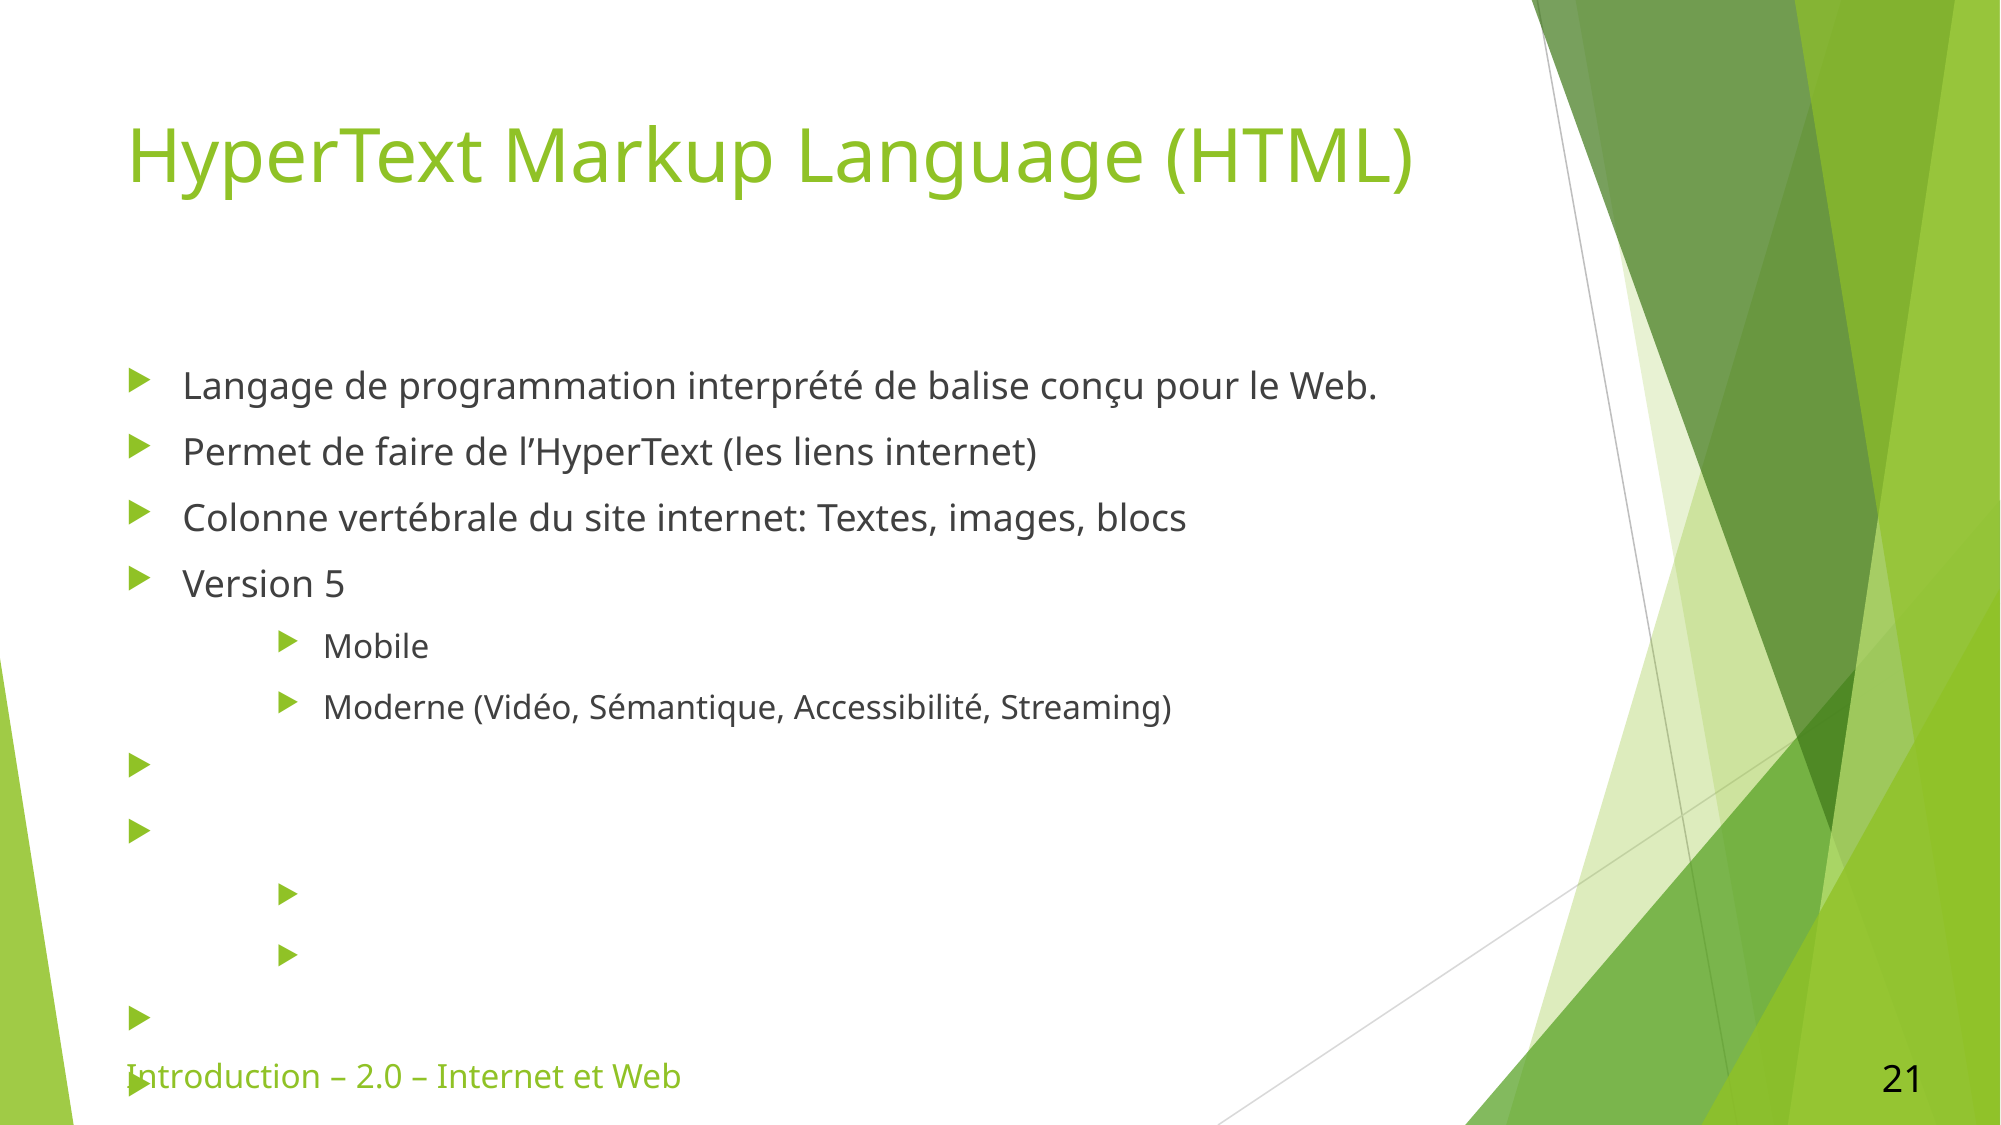

# HyperText Markup Language (HTML)
Langage de programmation interprété de balise conçu pour le Web.
Permet de faire de l’HyperText (les liens internet)
Colonne vertébrale du site internet: Textes, images, blocs
Version 5
Mobile
Moderne (Vidéo, Sémantique, Accessibilité, Streaming)
Introduction – 2.0 – Internet et Web